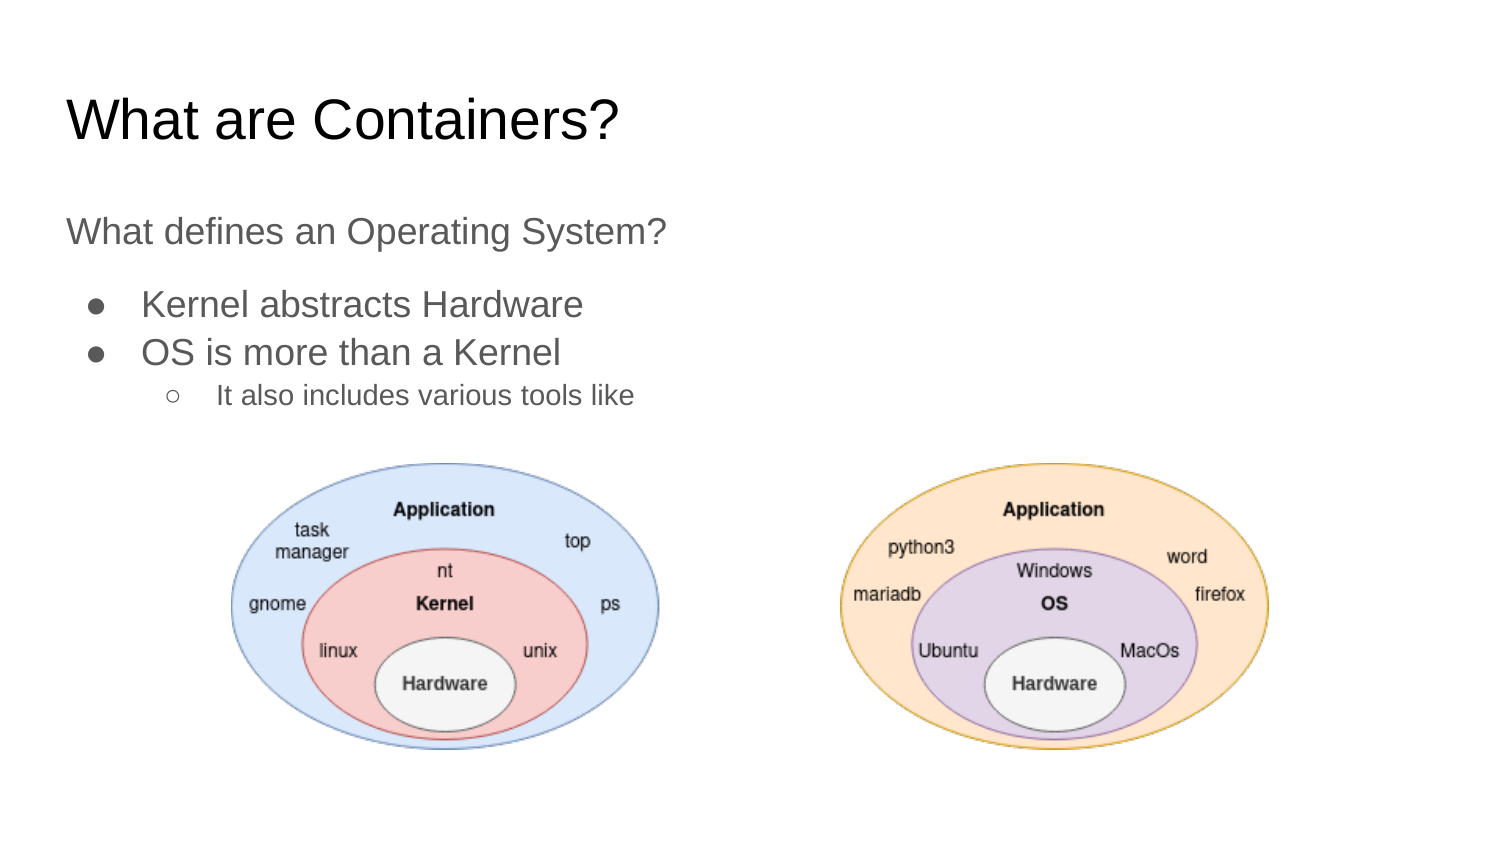

# What are Containers?
What defines an Operating System?
Kernel abstracts Hardware
OS is more than a Kernel
It also includes various tools like